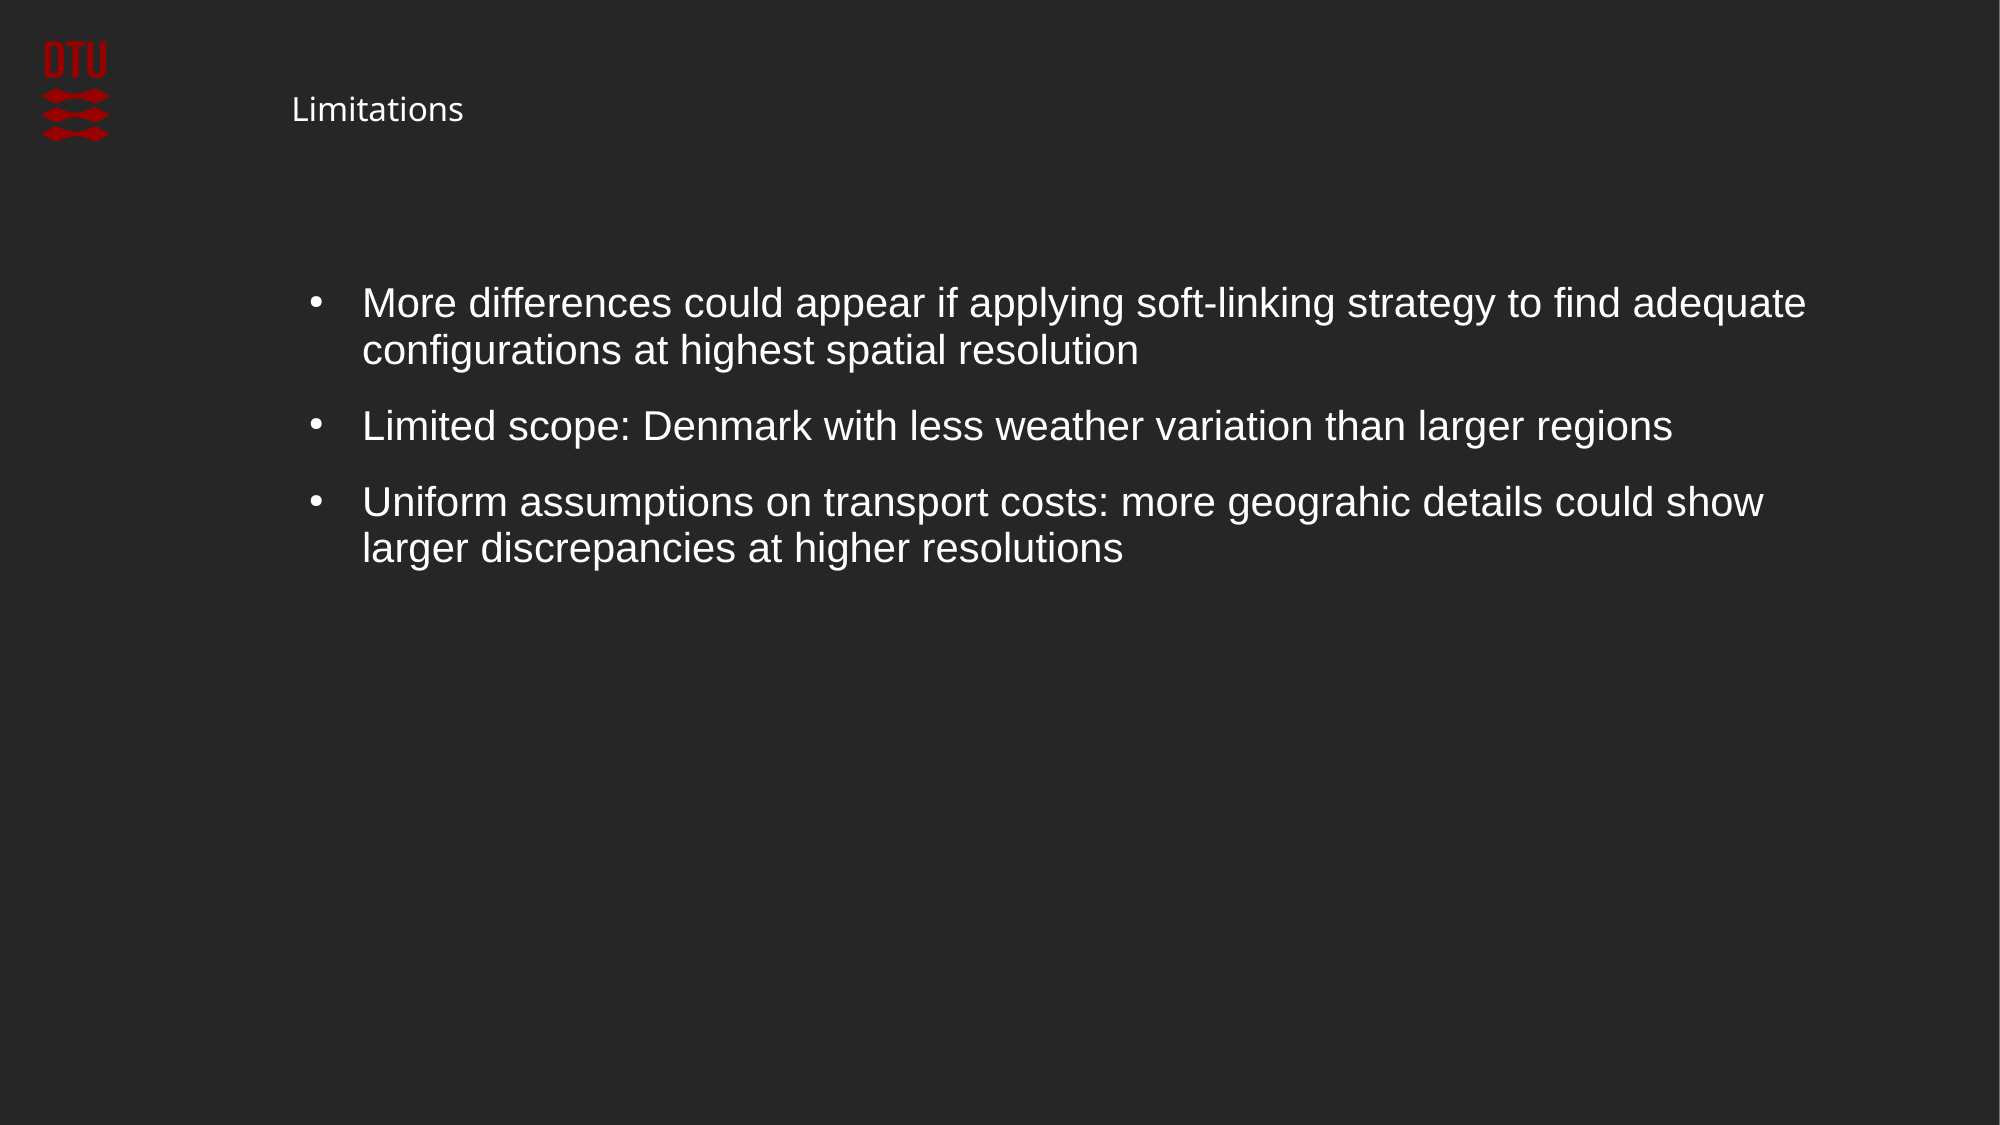

# Limitations
More differences could appear if applying soft-linking strategy to find adequate configurations at highest spatial resolution
Limited scope: Denmark with less weather variation than larger regions
Uniform assumptions on transport costs: more geograhic details could show larger discrepancies at higher resolutions